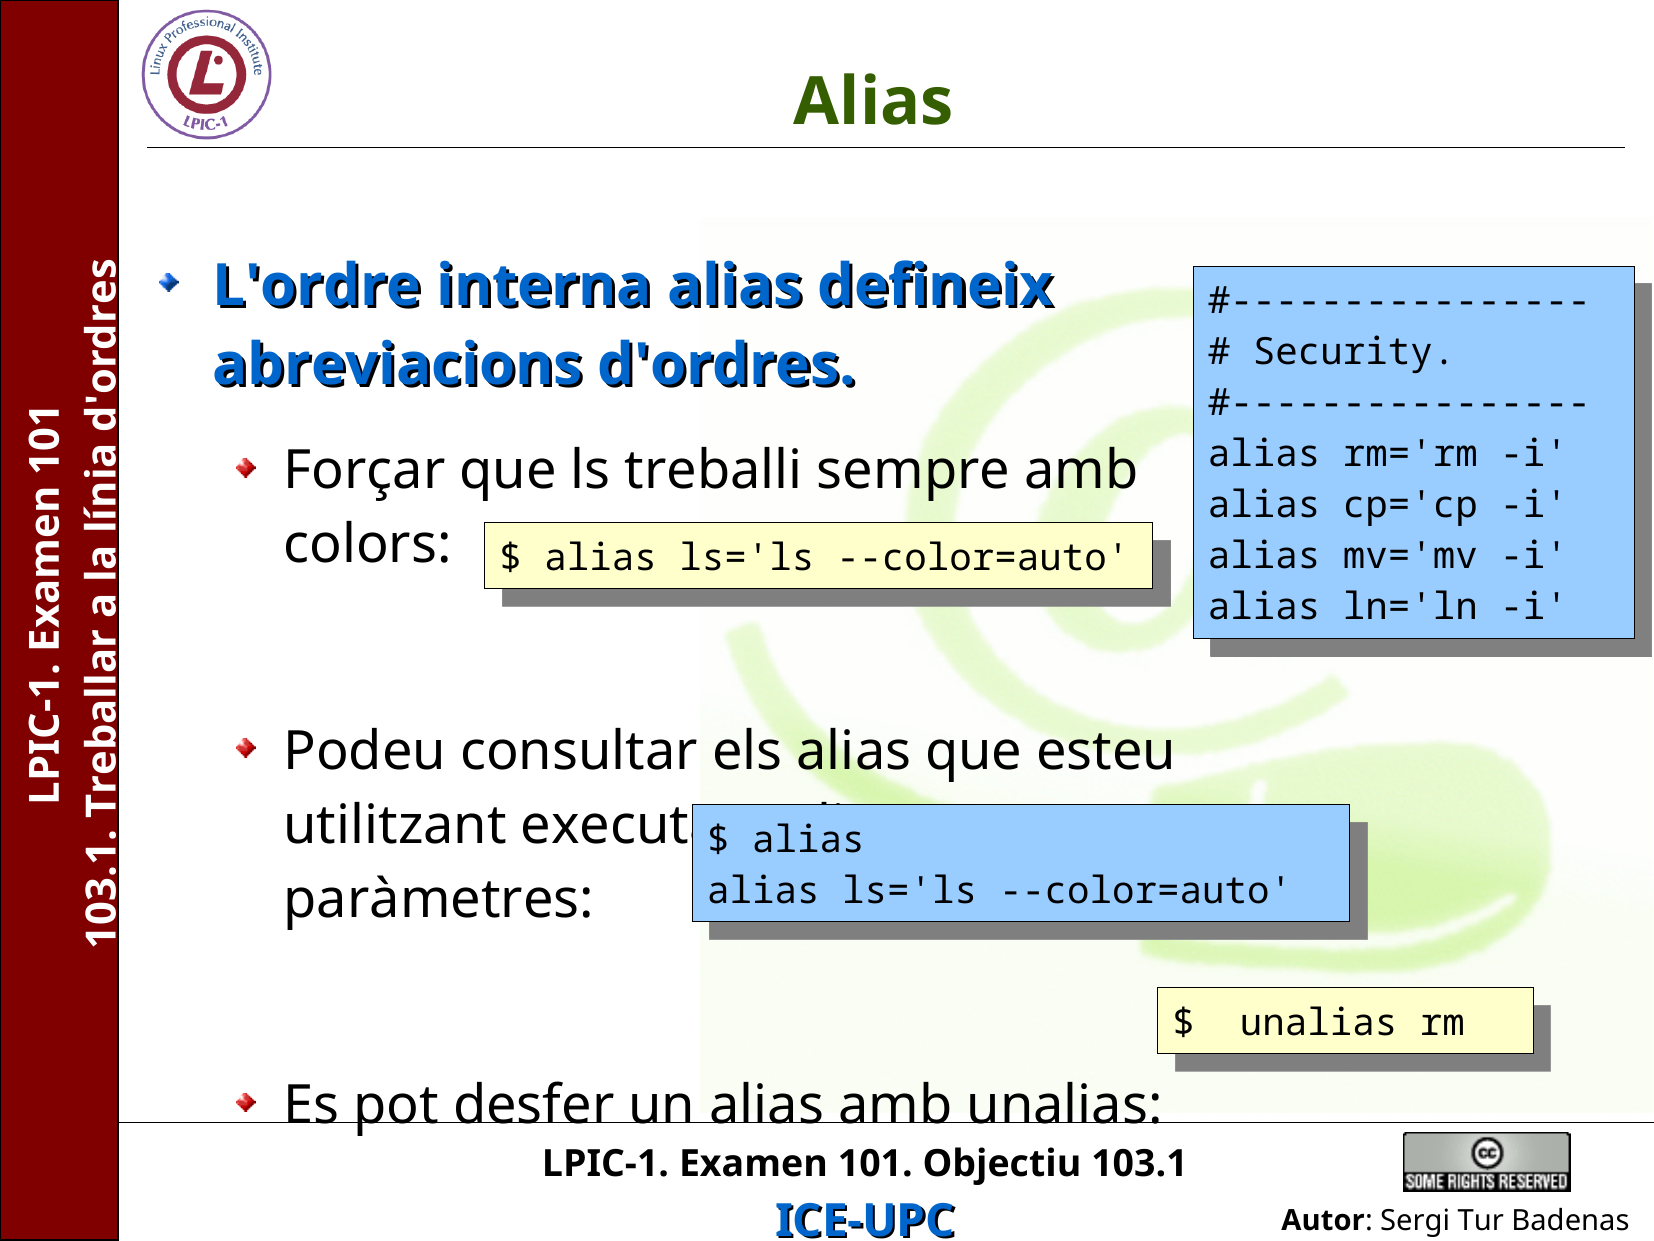

# Alias
L'ordre interna alias defineix abreviacions d'ordres.
Forçar que ls treballi sempre amb colors:
Podeu consultar els alias que esteu utilitzant executant alias sense paràmetres:
Es pot desfer un alias amb unalias:
#----------------
# Security.
#----------------
alias rm='rm -i'
alias cp='cp -i'
alias mv='mv -i'
alias ln='ln -i'
$ alias ls='ls --color=auto'
$ alias
alias ls='ls --color=auto'
$ unalias rm